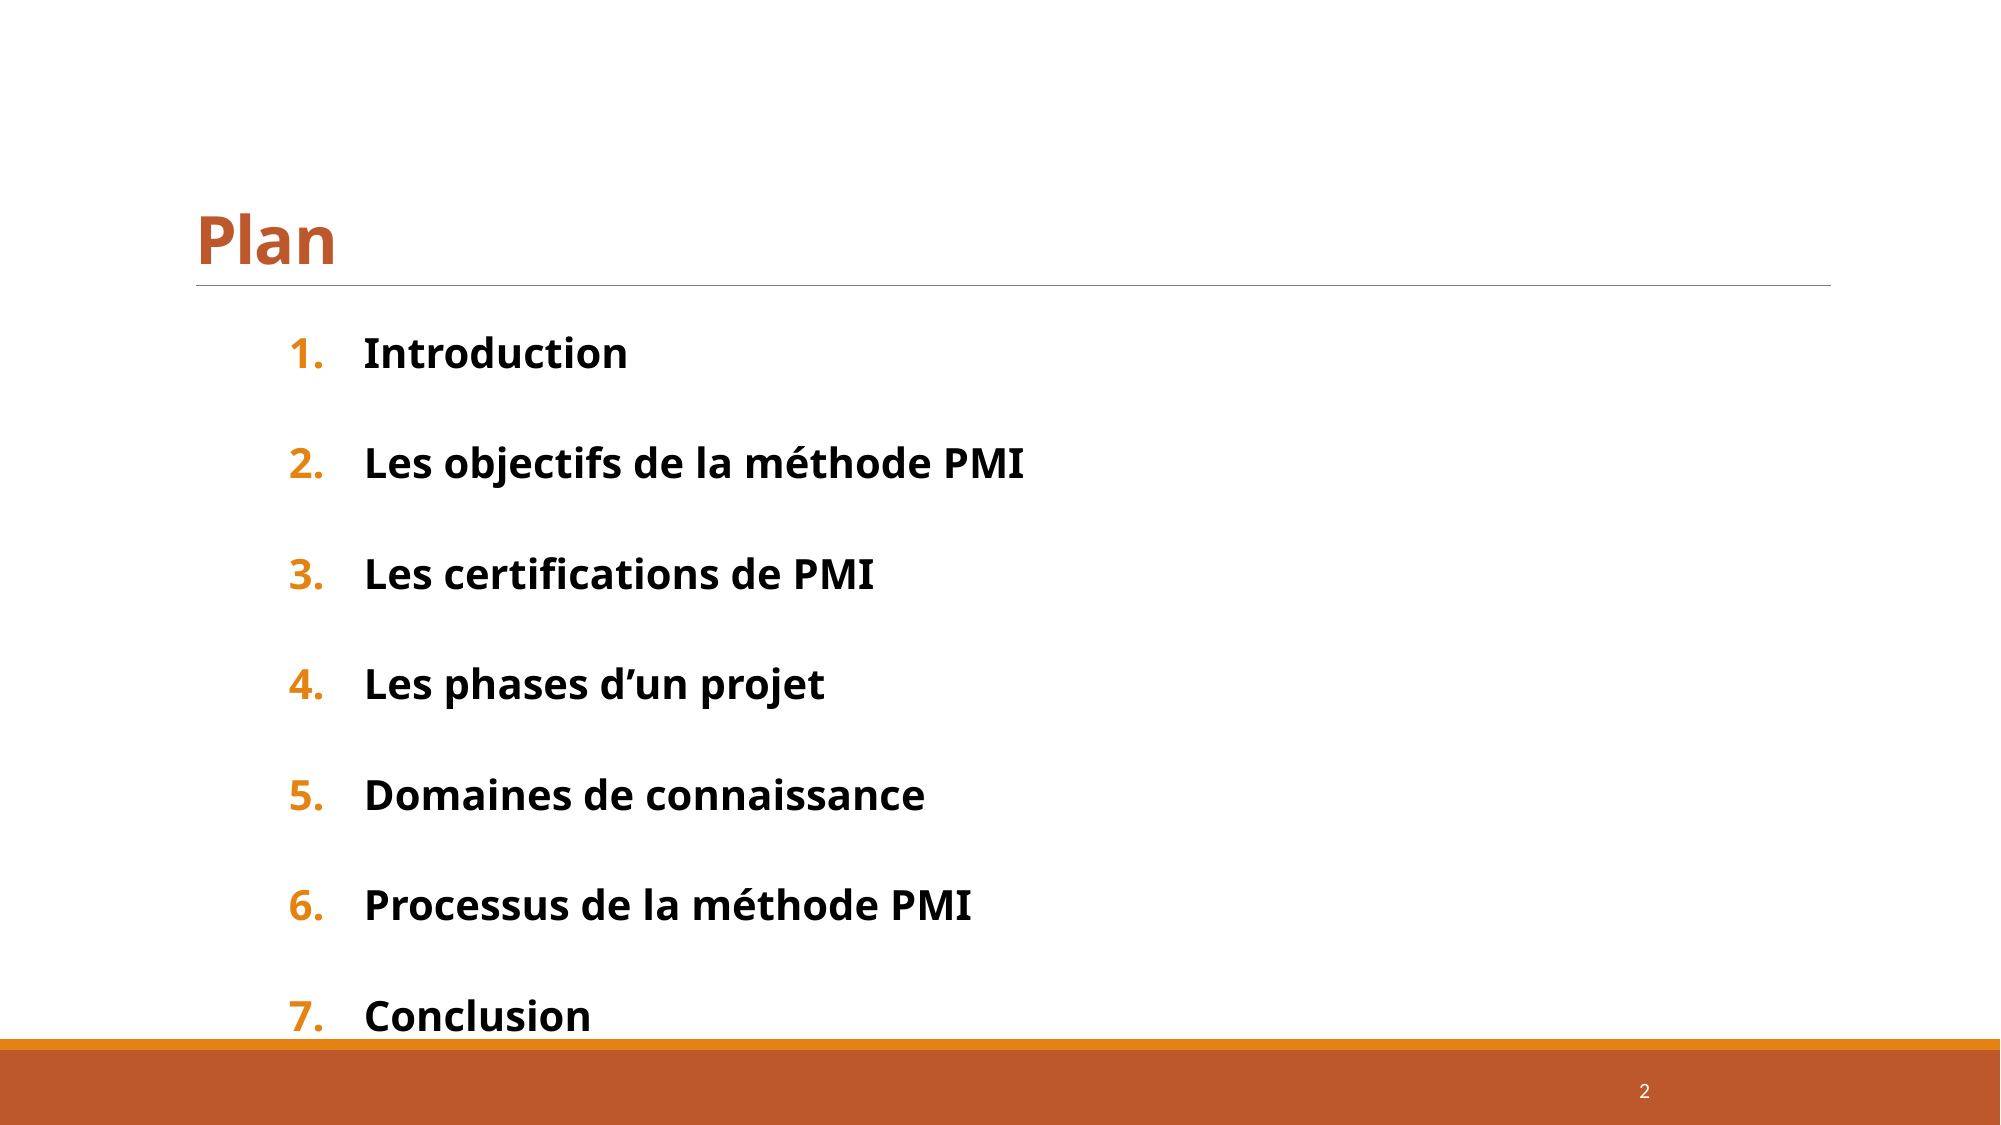

# Plan
Introduction
Les objectifs de la méthode PMI
Les certifications de PMI
Les phases d’un projet
Domaines de connaissance
Processus de la méthode PMI
Conclusion
2